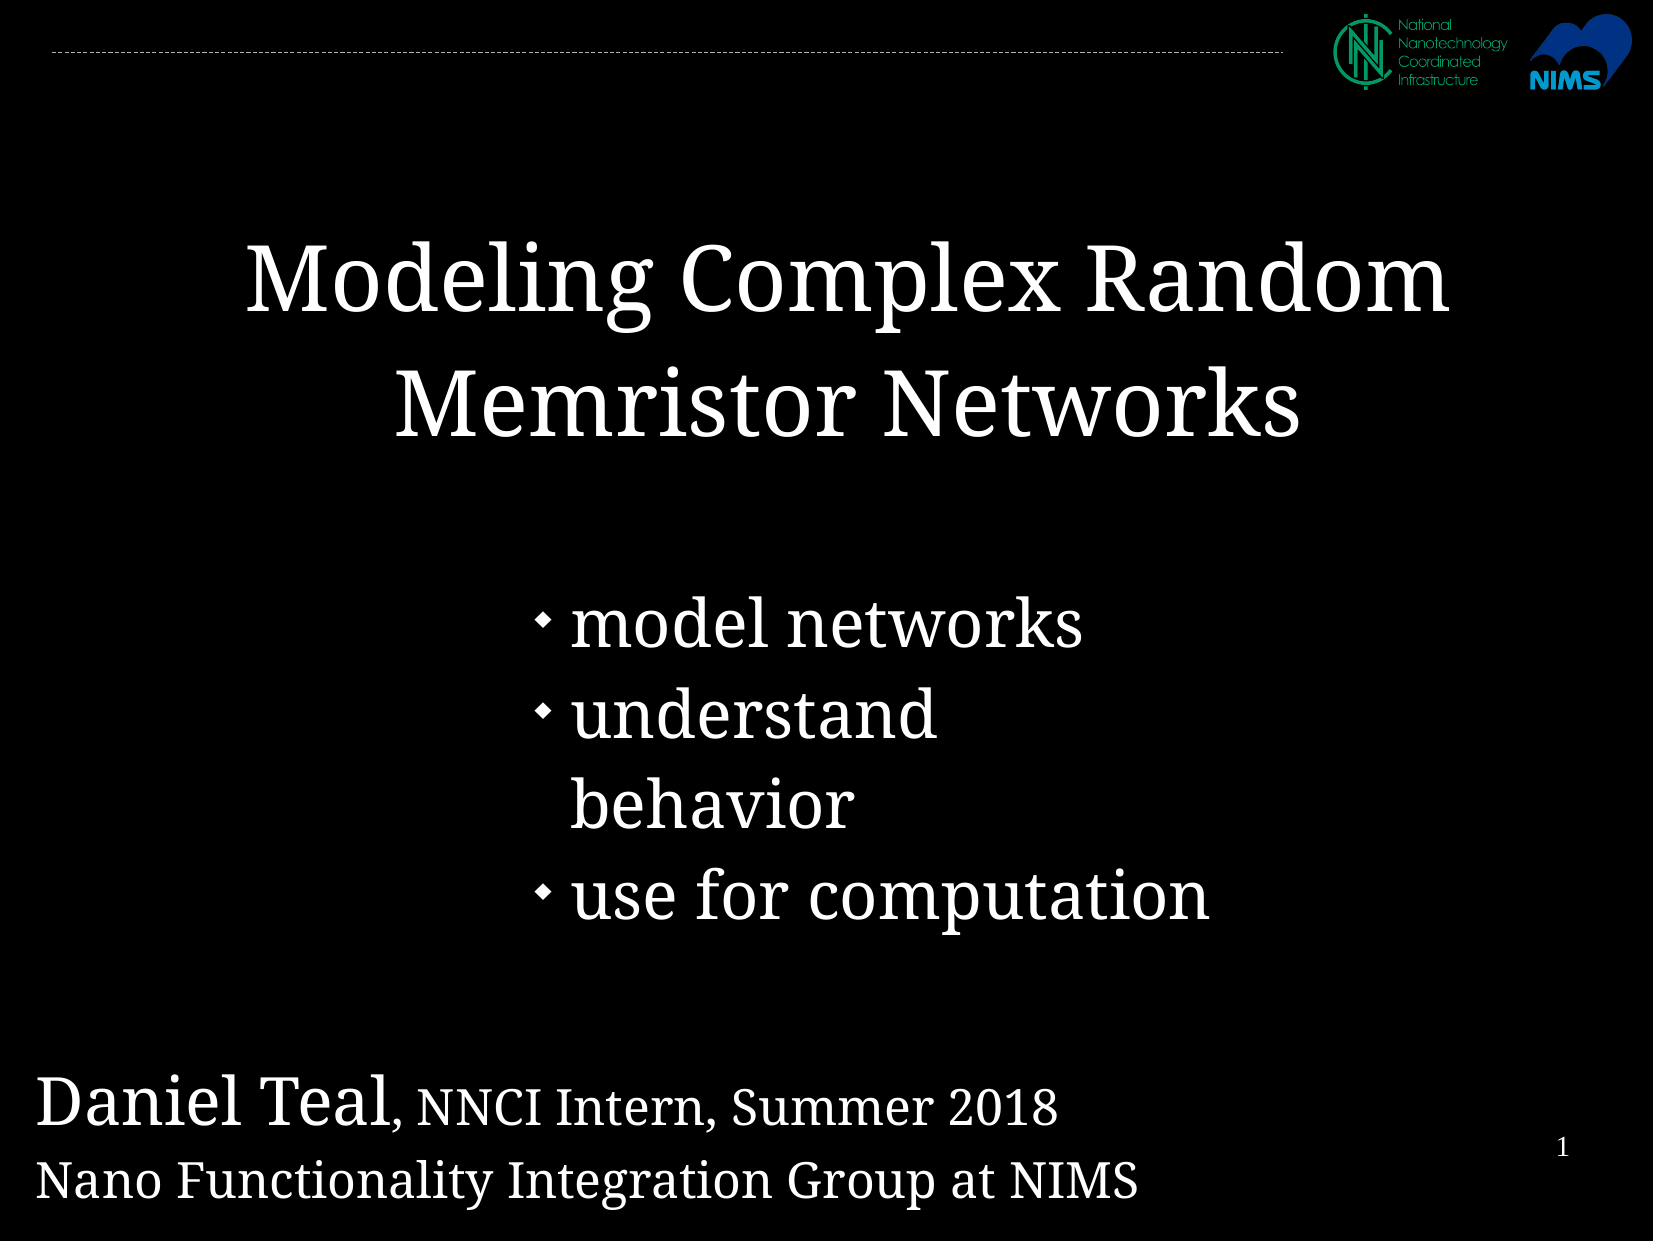

# Modeling Complex Random Memristor Networks
model networks
understand behavior
use for computation
Daniel Teal, NNCI Intern, Summer 2018
Nano Functionality Integration Group at NIMS
1